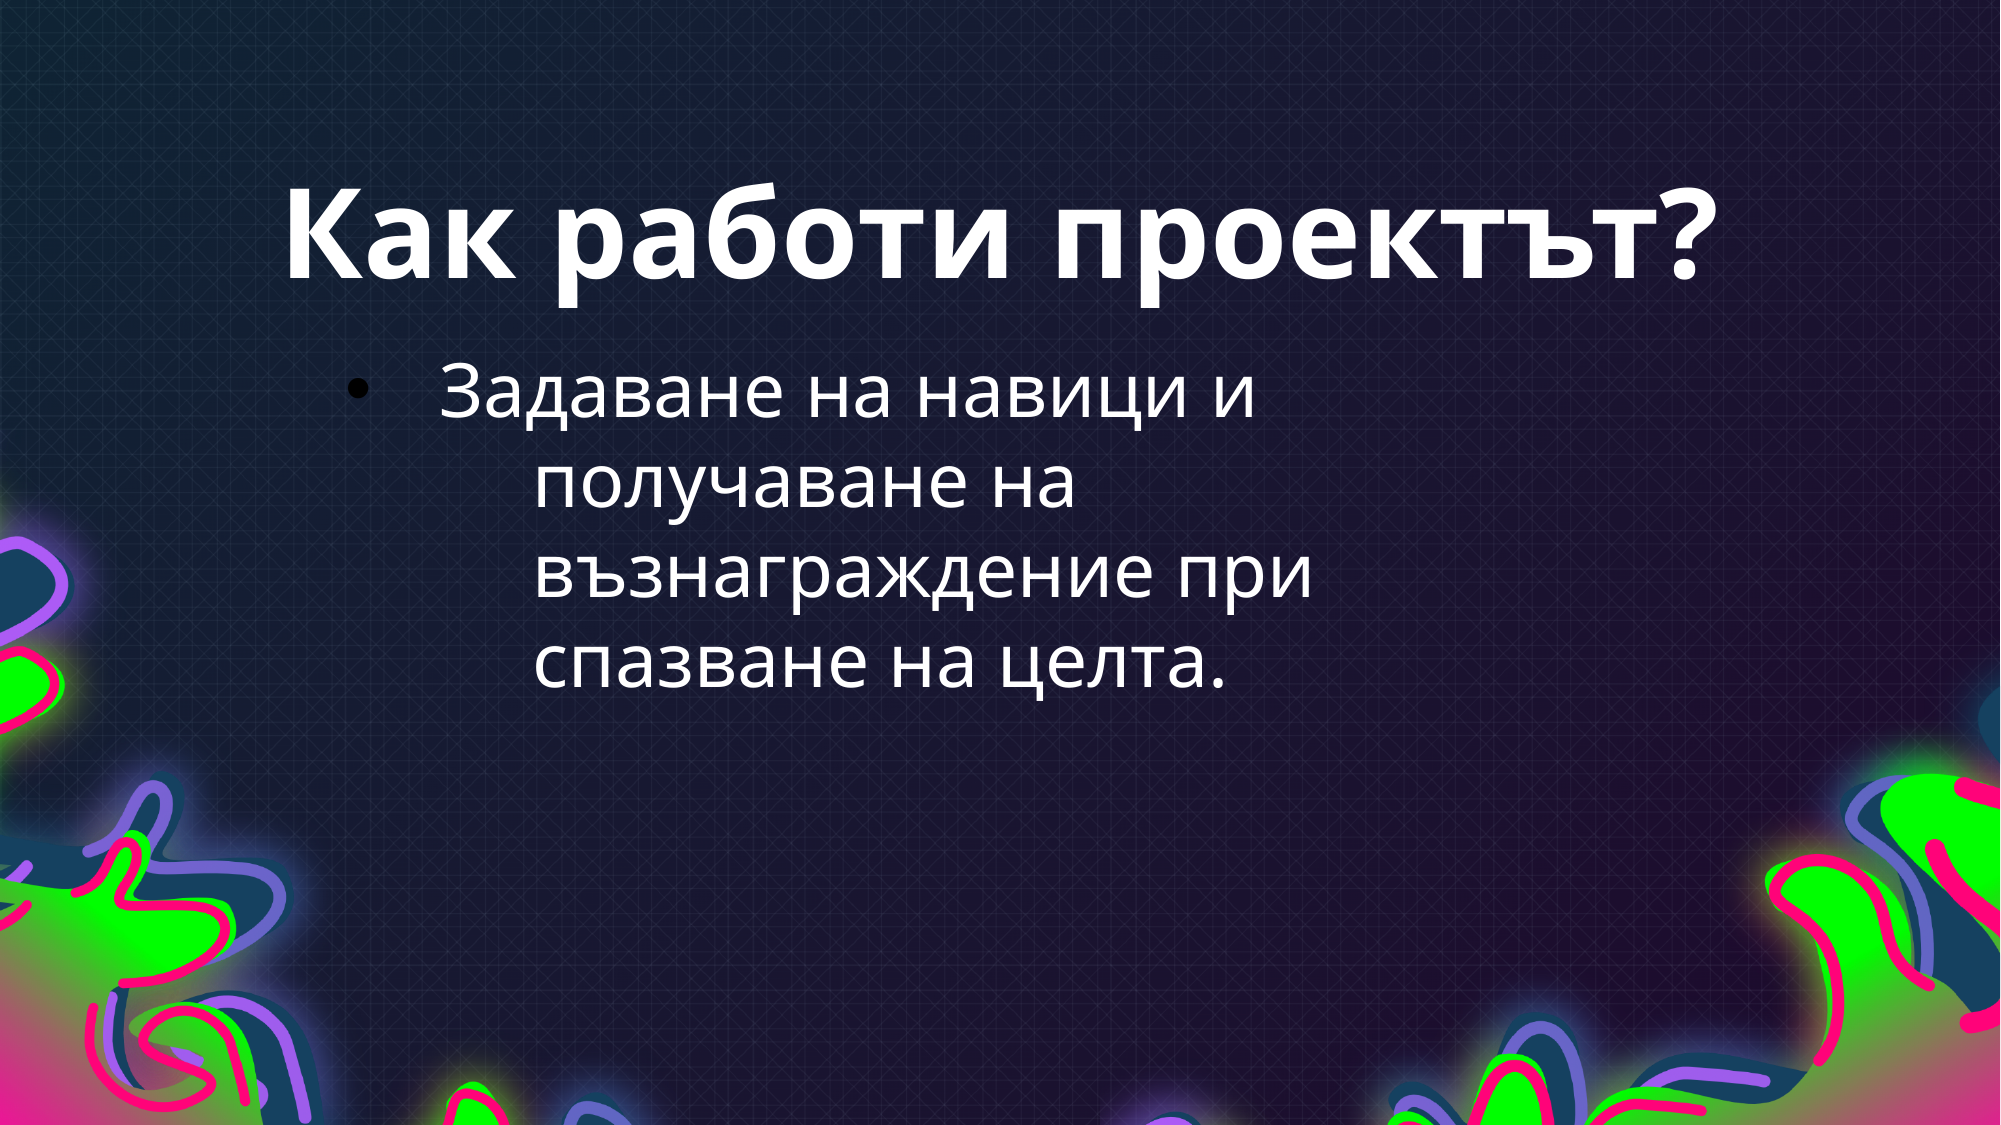

Как работи проектът?
Задаване на навици и получаване на възнаграждение при спазване на целта.